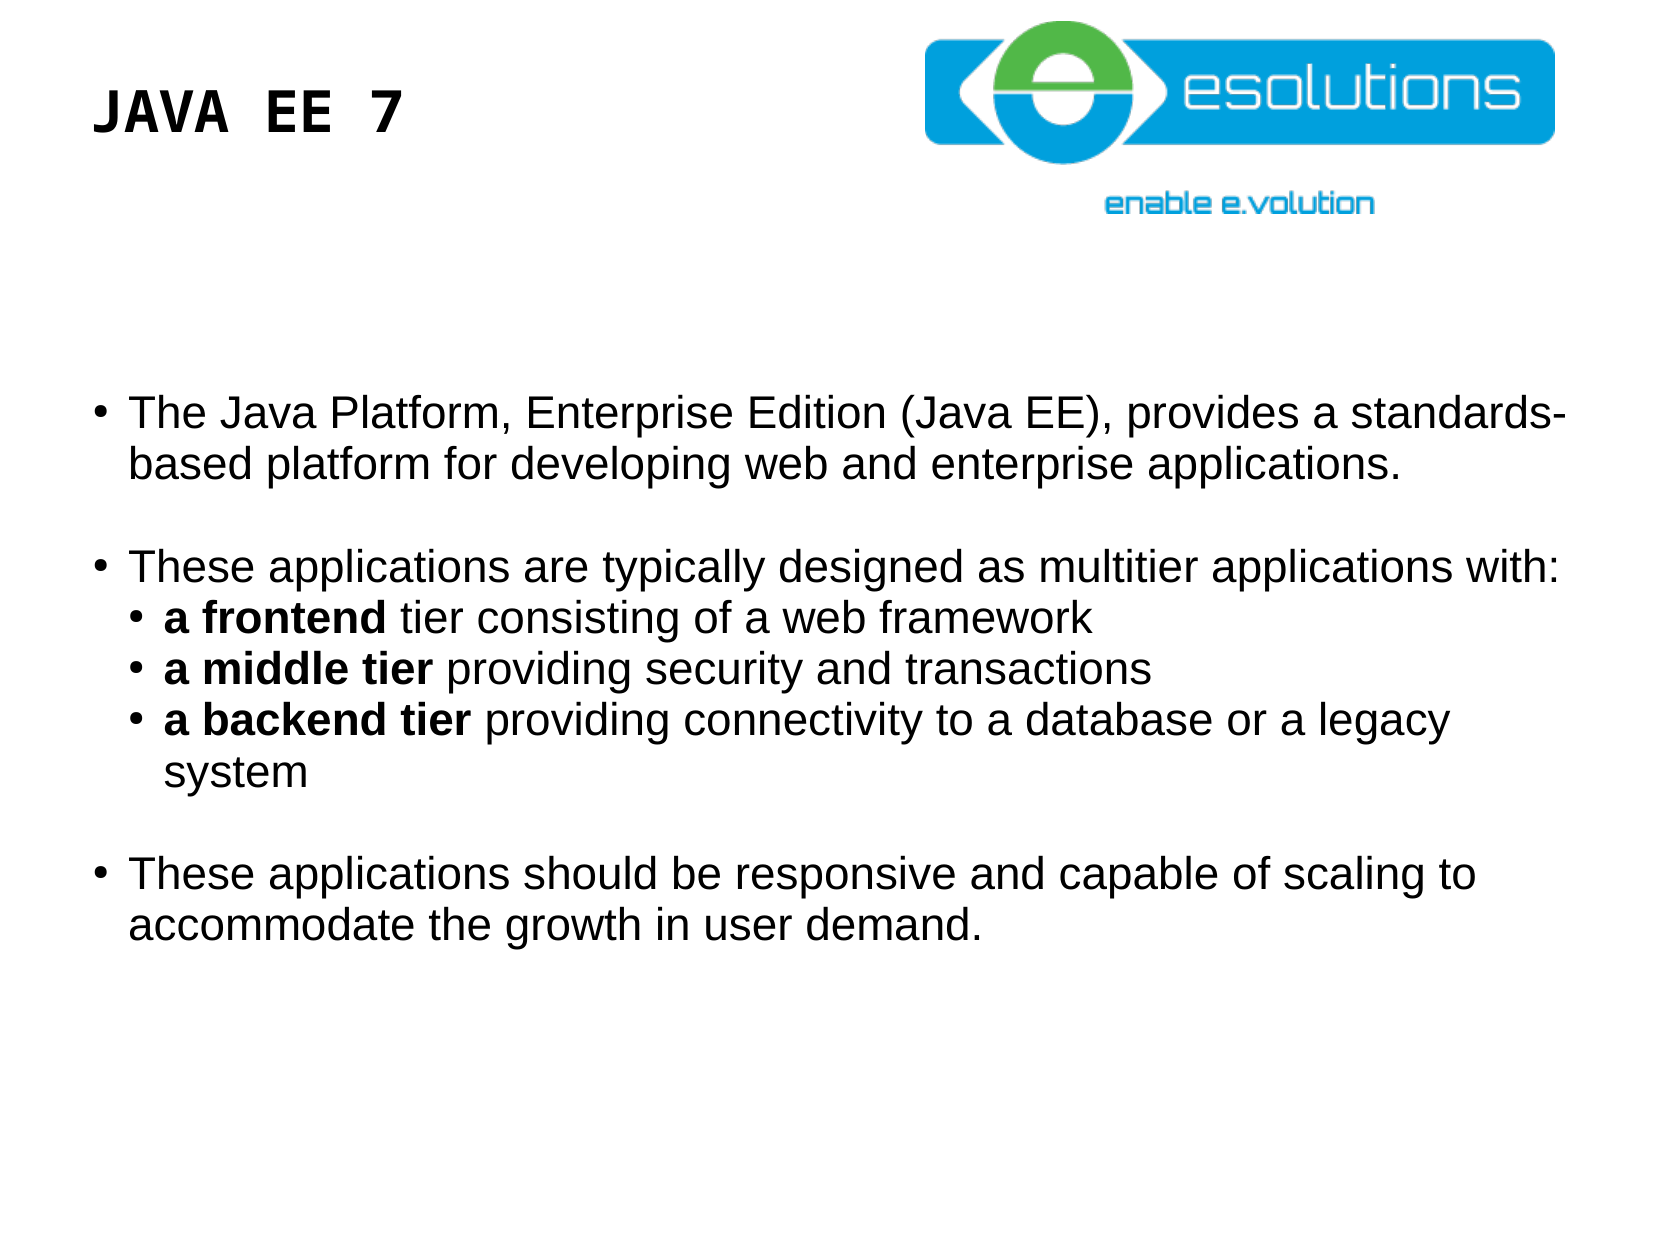

#
JAVA EE 7
The Java Platform, Enterprise Edition (Java EE), provides a standards-based platform for developing web and enterprise applications.
These applications are typically designed as multitier applications with:
a frontend tier consisting of a web framework
a middle tier providing security and transactions
a backend tier providing connectivity to a database or a legacy system
These applications should be responsive and capable of scaling to accommodate the growth in user demand.